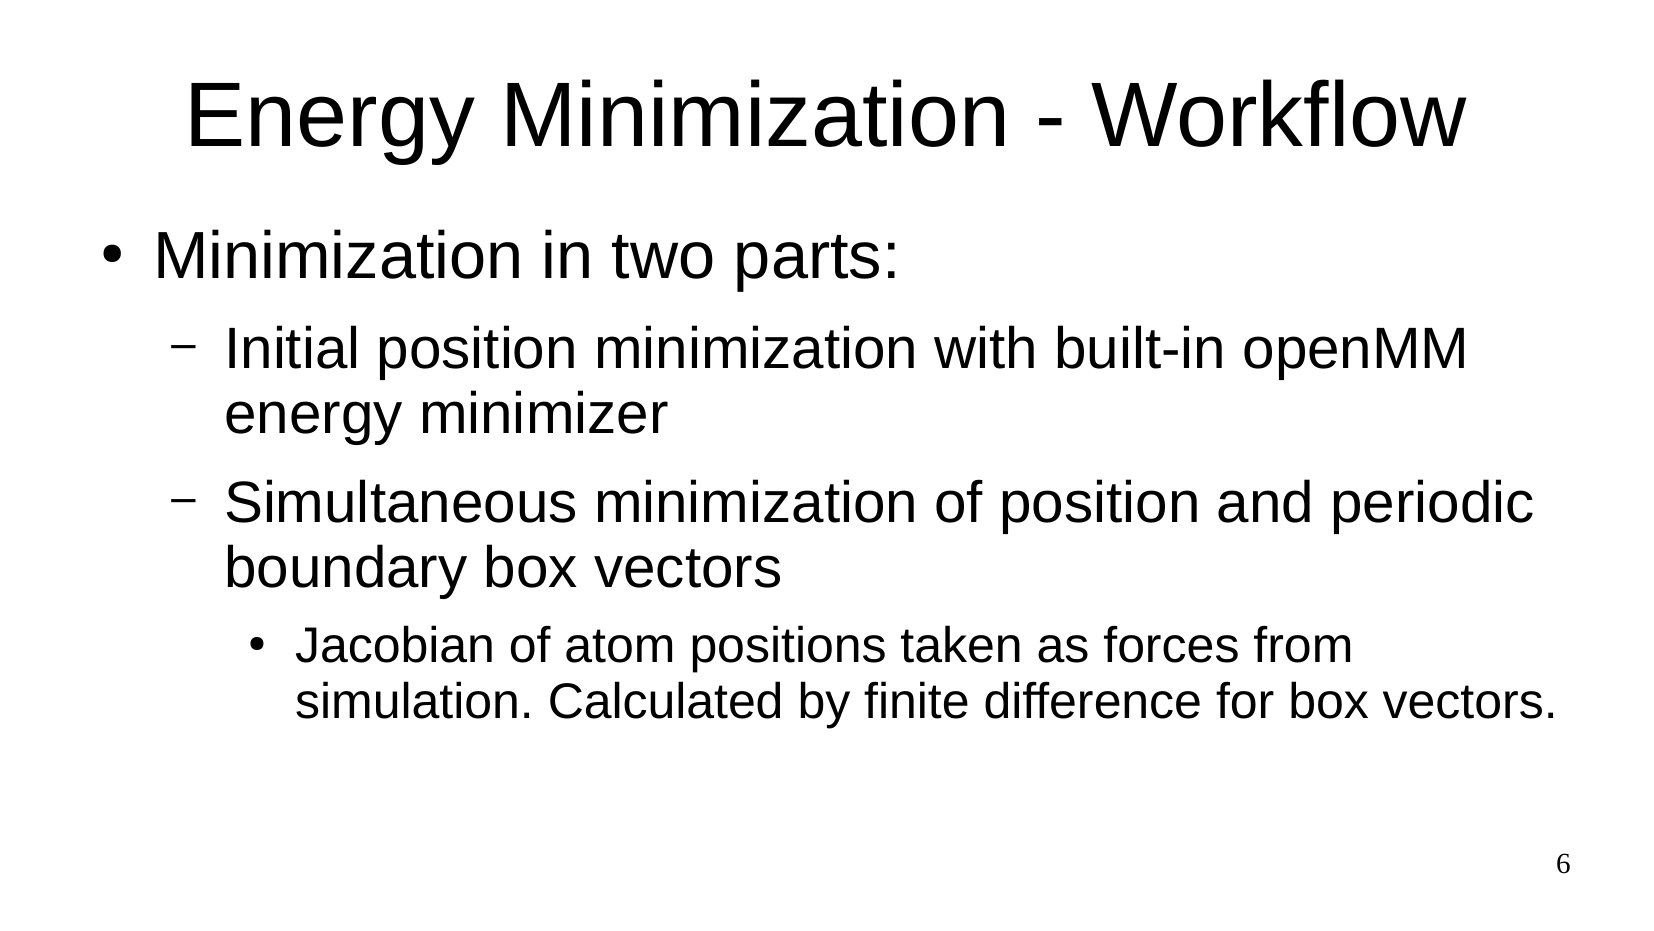

# Energy Minimization - Workflow
Minimization in two parts:
Initial position minimization with built-in openMM energy minimizer
Simultaneous minimization of position and periodic boundary box vectors
Jacobian of atom positions taken as forces from simulation. Calculated by finite difference for box vectors.
6